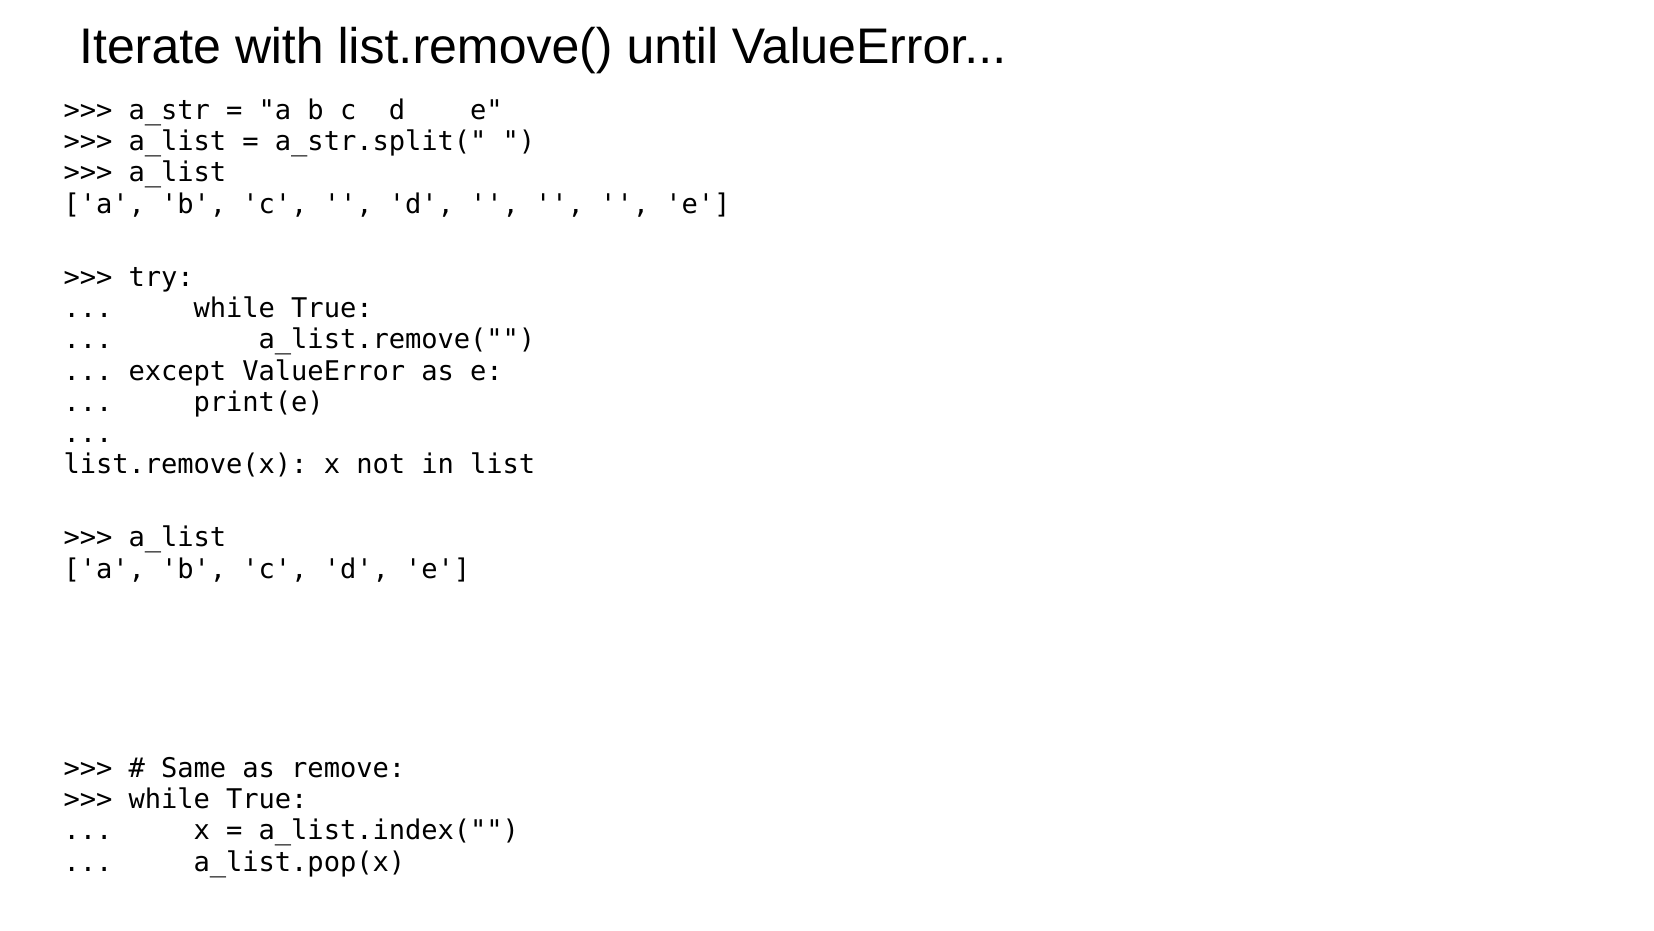

# Iterate with list.remove() until ValueError...
>>> a_str = "a b c d e"
>>> a_list = a_str.split(" ")
>>> a_list
['a', 'b', 'c', '', 'd', '', '', '', 'e']
>>> try:
... while True:
... a_list.remove("")
... except ValueError as e:
... print(e)
...
list.remove(x): x not in list
>>> a_list
['a', 'b', 'c', 'd', 'e']
>>> # Same as remove:
>>> while True:
... x = a_list.index("")
... a_list.pop(x)